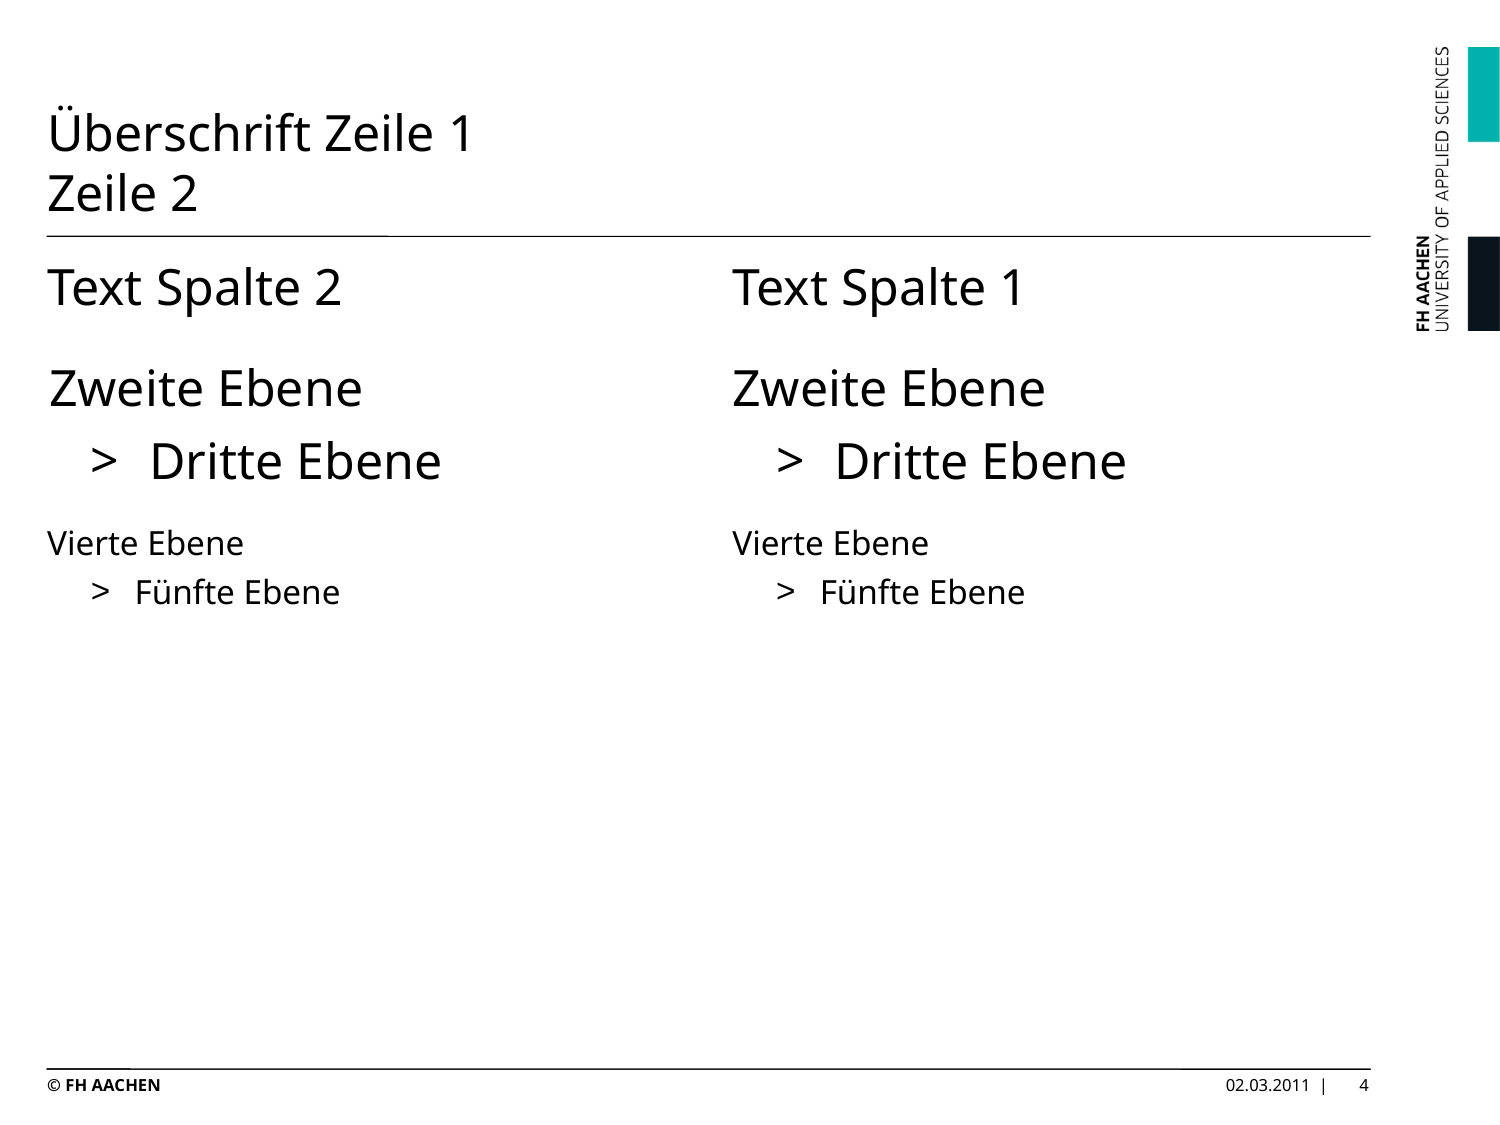

Überschrift Zeile 1
Zeile 2
# Text Spalte 2
Zweite Ebene
Dritte Ebene
Vierte Ebene
Fünfte Ebene
Text Spalte 1
Zweite Ebene
Dritte Ebene
Vierte Ebene
Fünfte Ebene
© FH AACHEN
02.03.2011 |